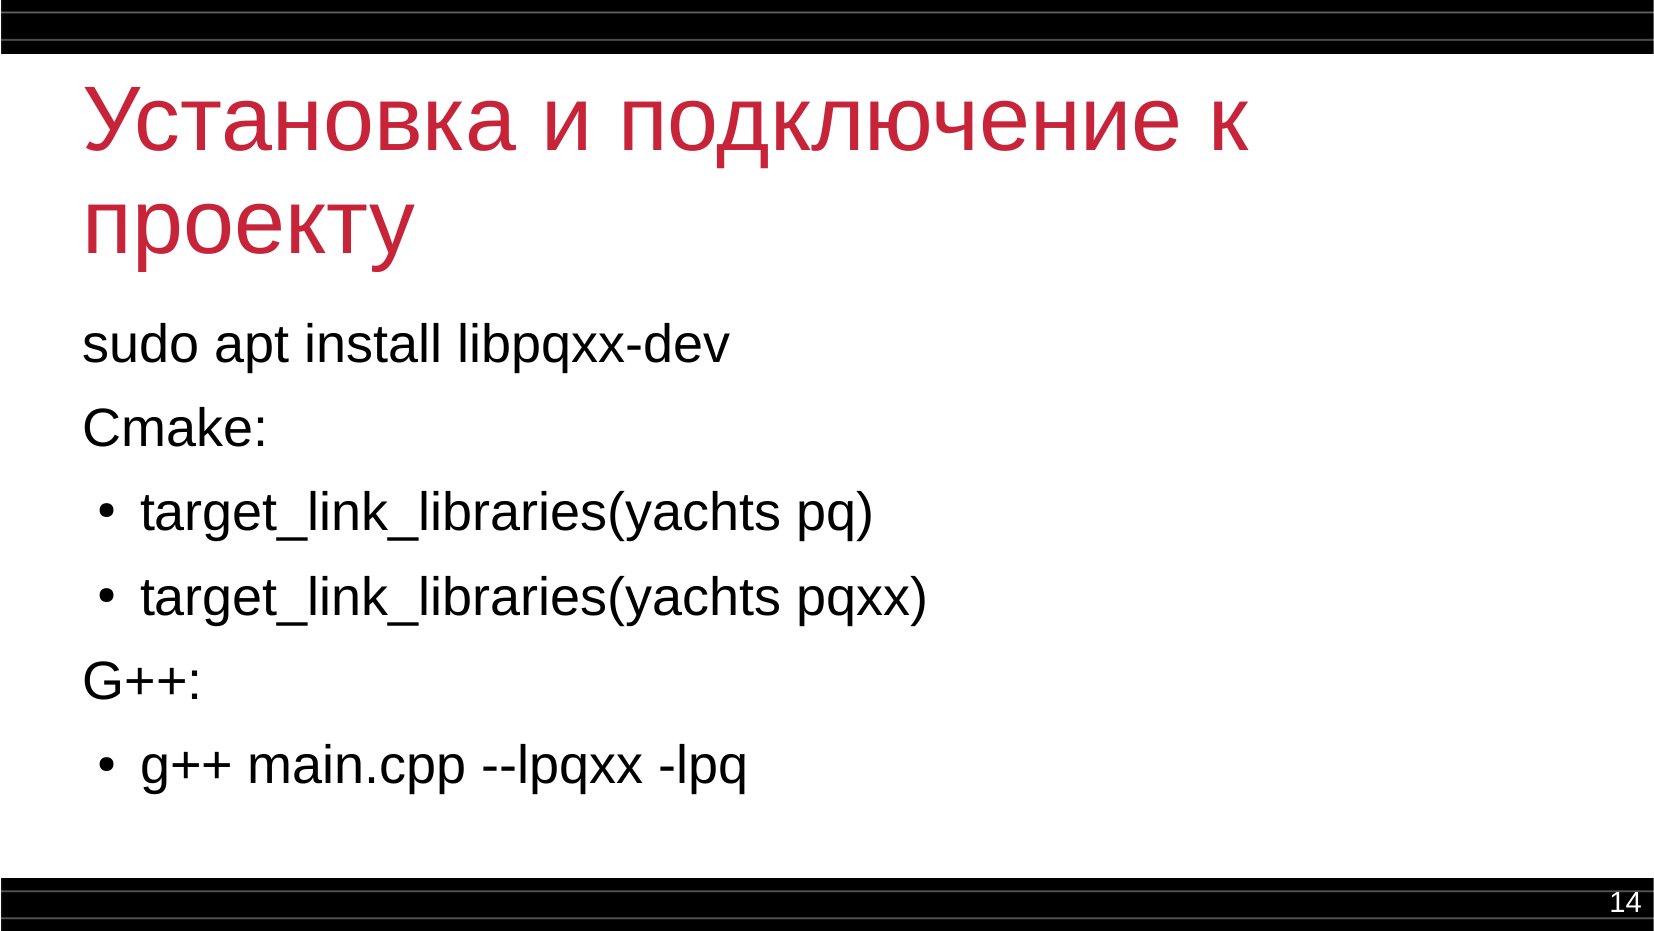

# Установка и подключение к проекту
sudo apt install libpqxx-dev
Cmake:
target_link_libraries(yachts pq)
target_link_libraries(yachts pqxx)
G++:
g++ main.cpp --lpqxx -lpq